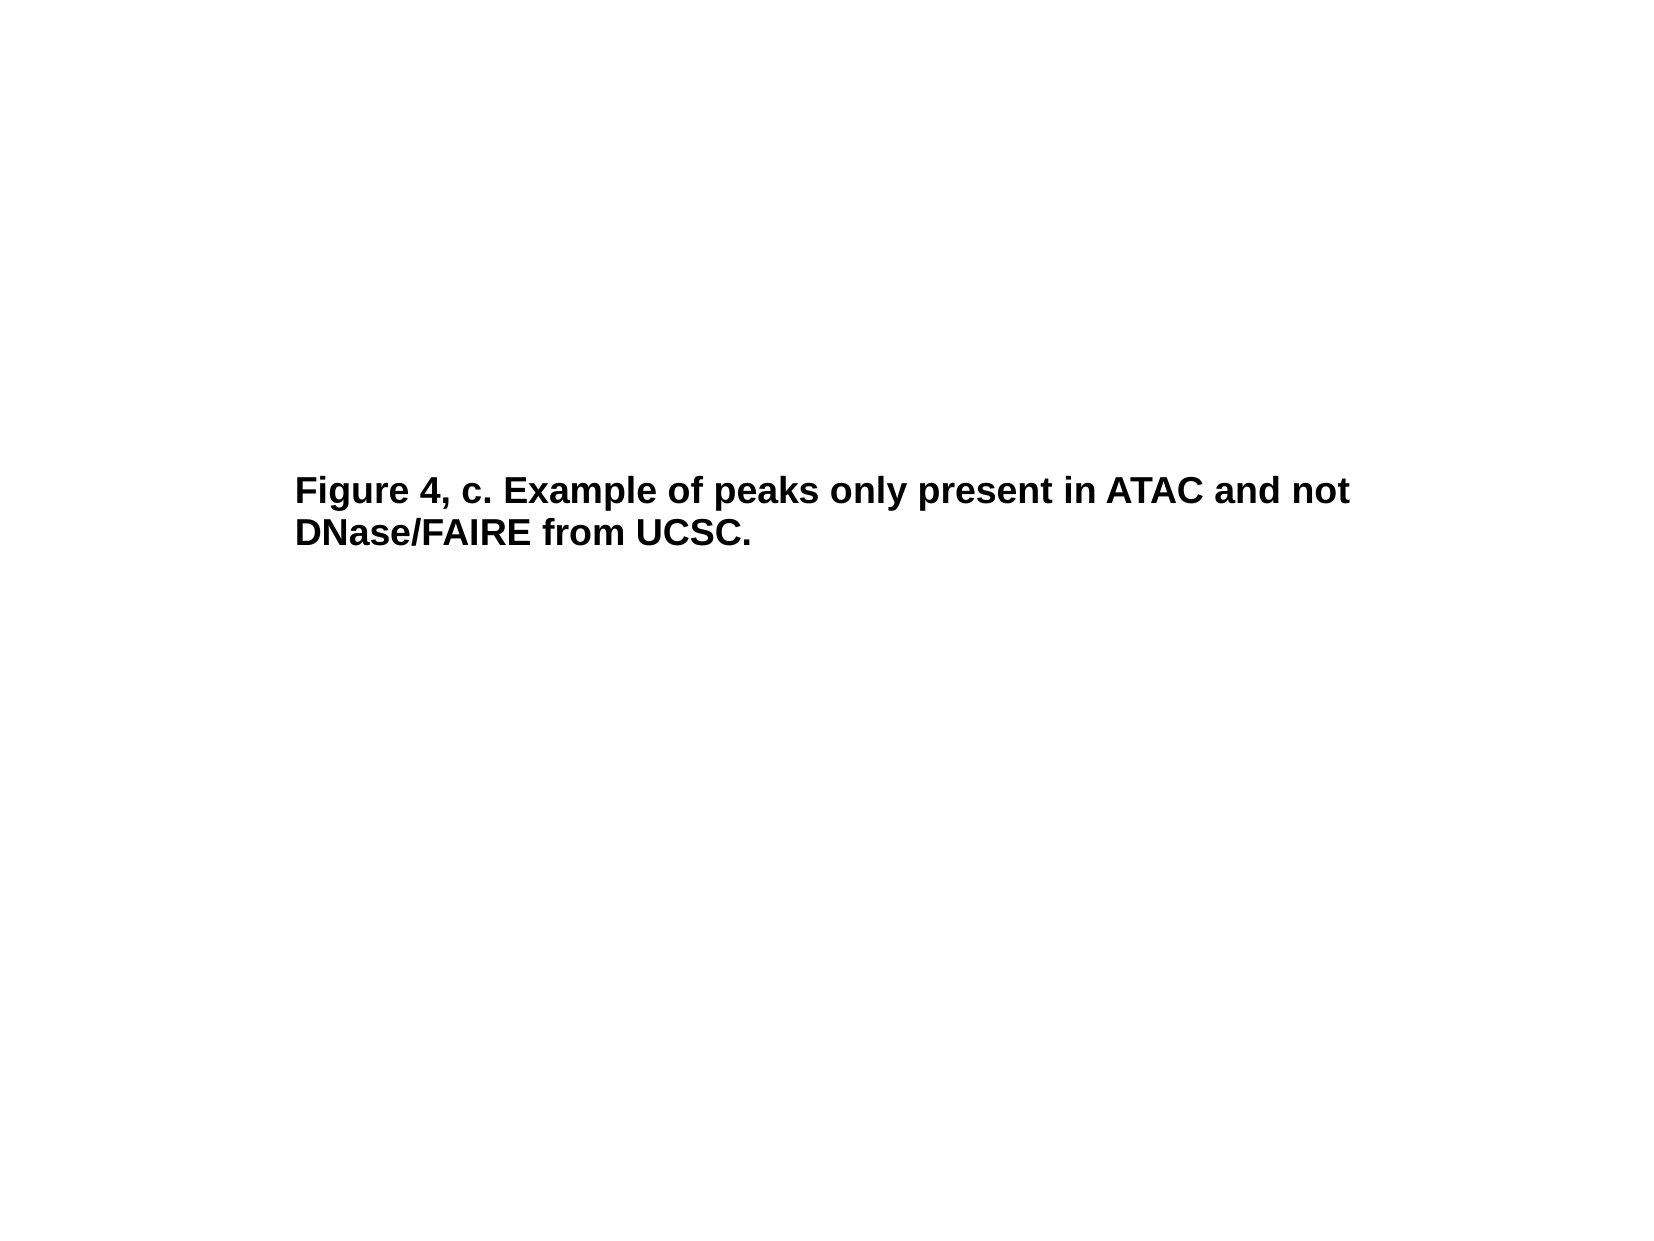

Figure 4, c. Example of peaks only present in ATAC and not DNase/FAIRE from UCSC.